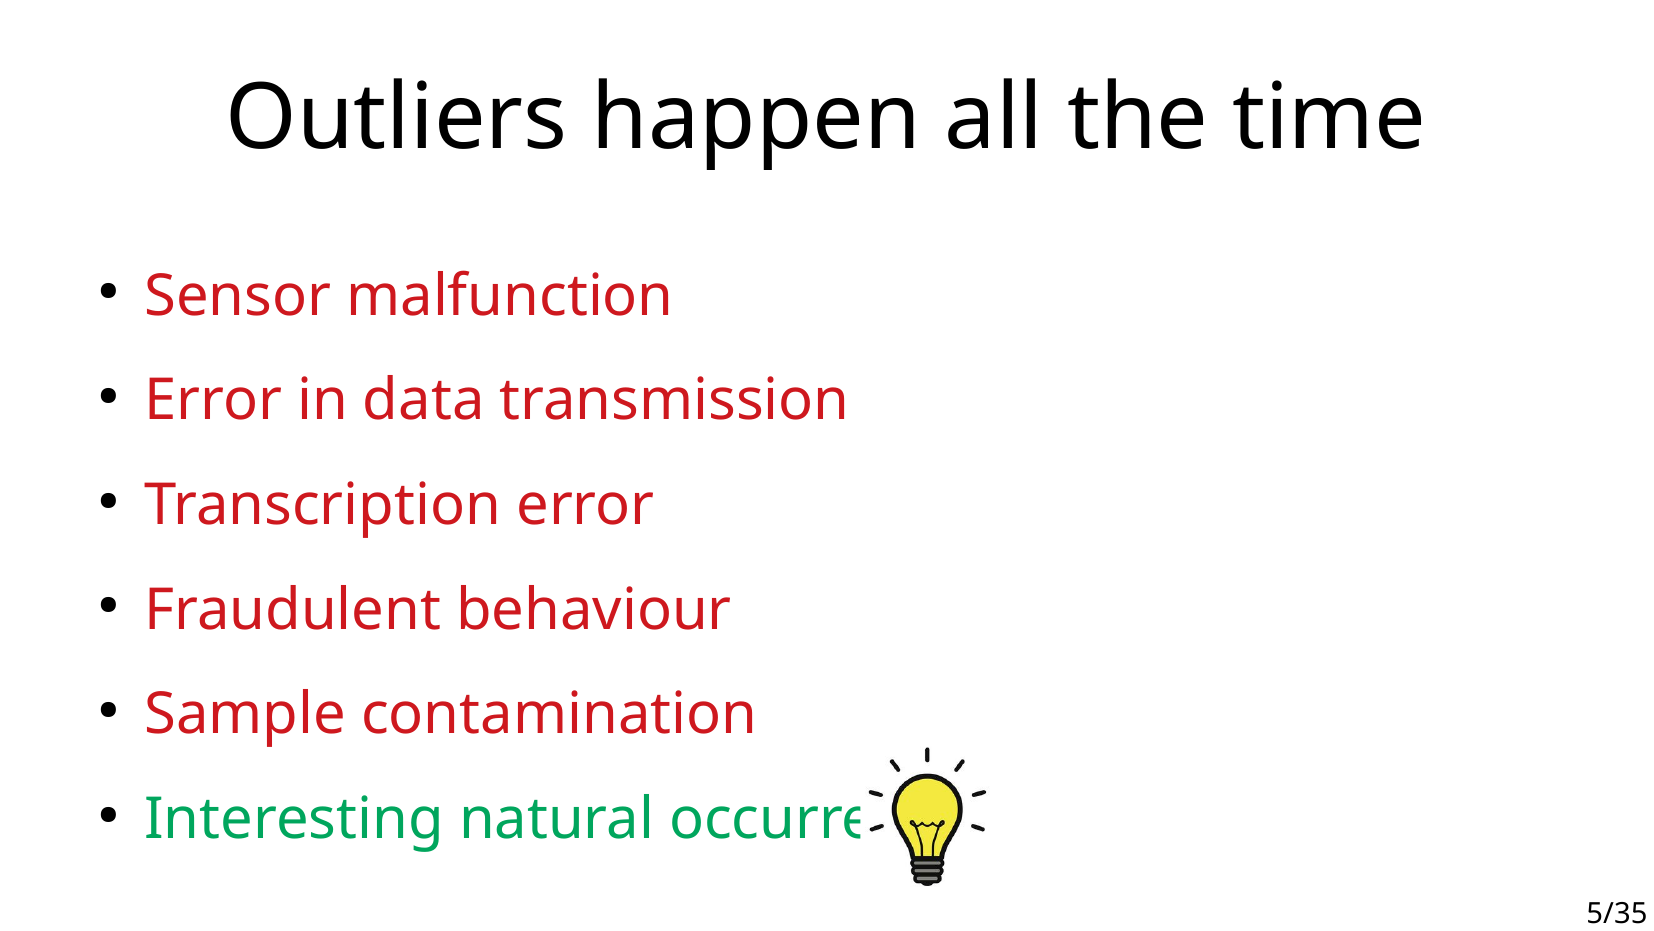

# Outliers happen all the time
Sensor malfunction
Error in data transmission
Transcription error
Fraudulent behaviour
Sample contamination
Interesting natural occurrence
5